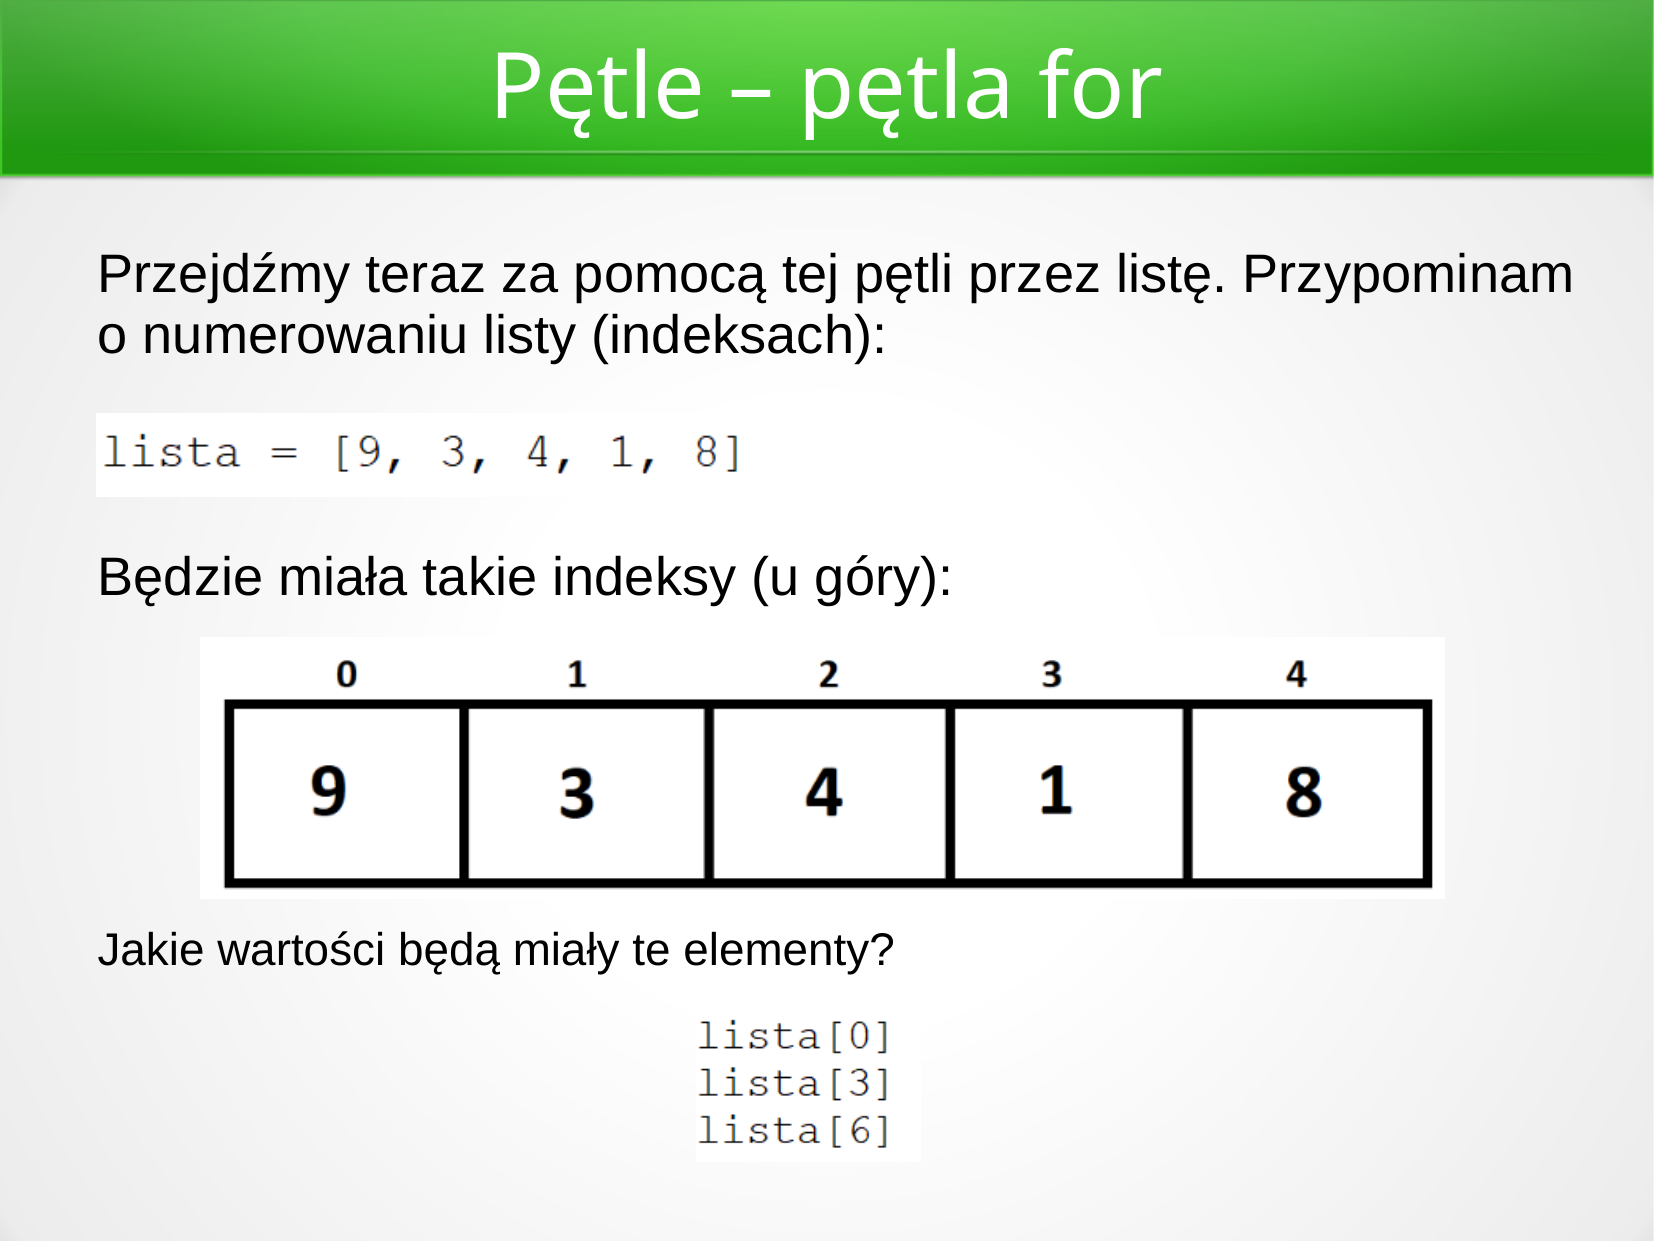

# Pętle – pętla for
Przejdźmy teraz za pomocą tej pętli przez listę. Przypominam o numerowaniu listy (indeksach):
Będzie miała takie indeksy (u góry):
Jakie wartości będą miały te elementy?